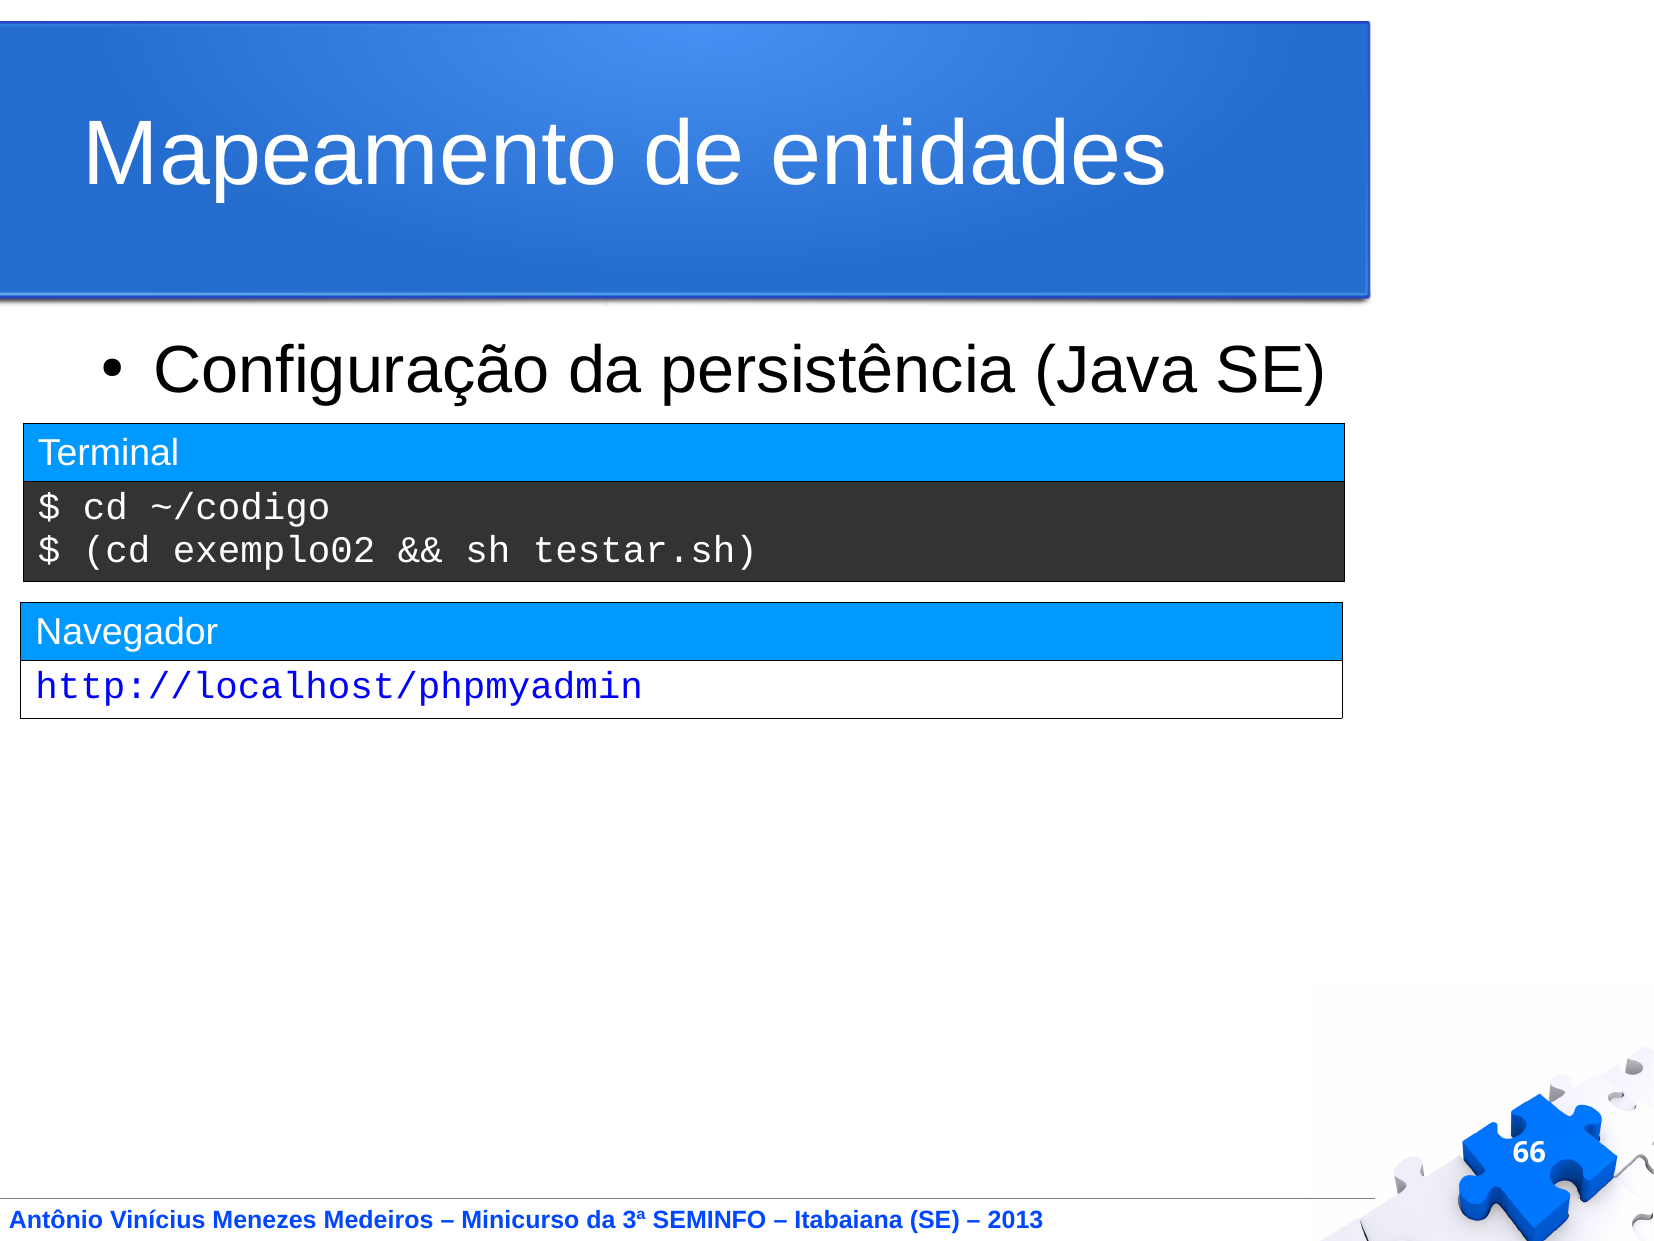

# Mapeamento de entidades
Configuração da persistência (Java SE)
| Terminal |
| --- |
| $ cd ~/codigo $ (cd exemplo02 && sh testar.sh) |
| Navegador |
| --- |
| http://localhost/phpmyadmin |
66